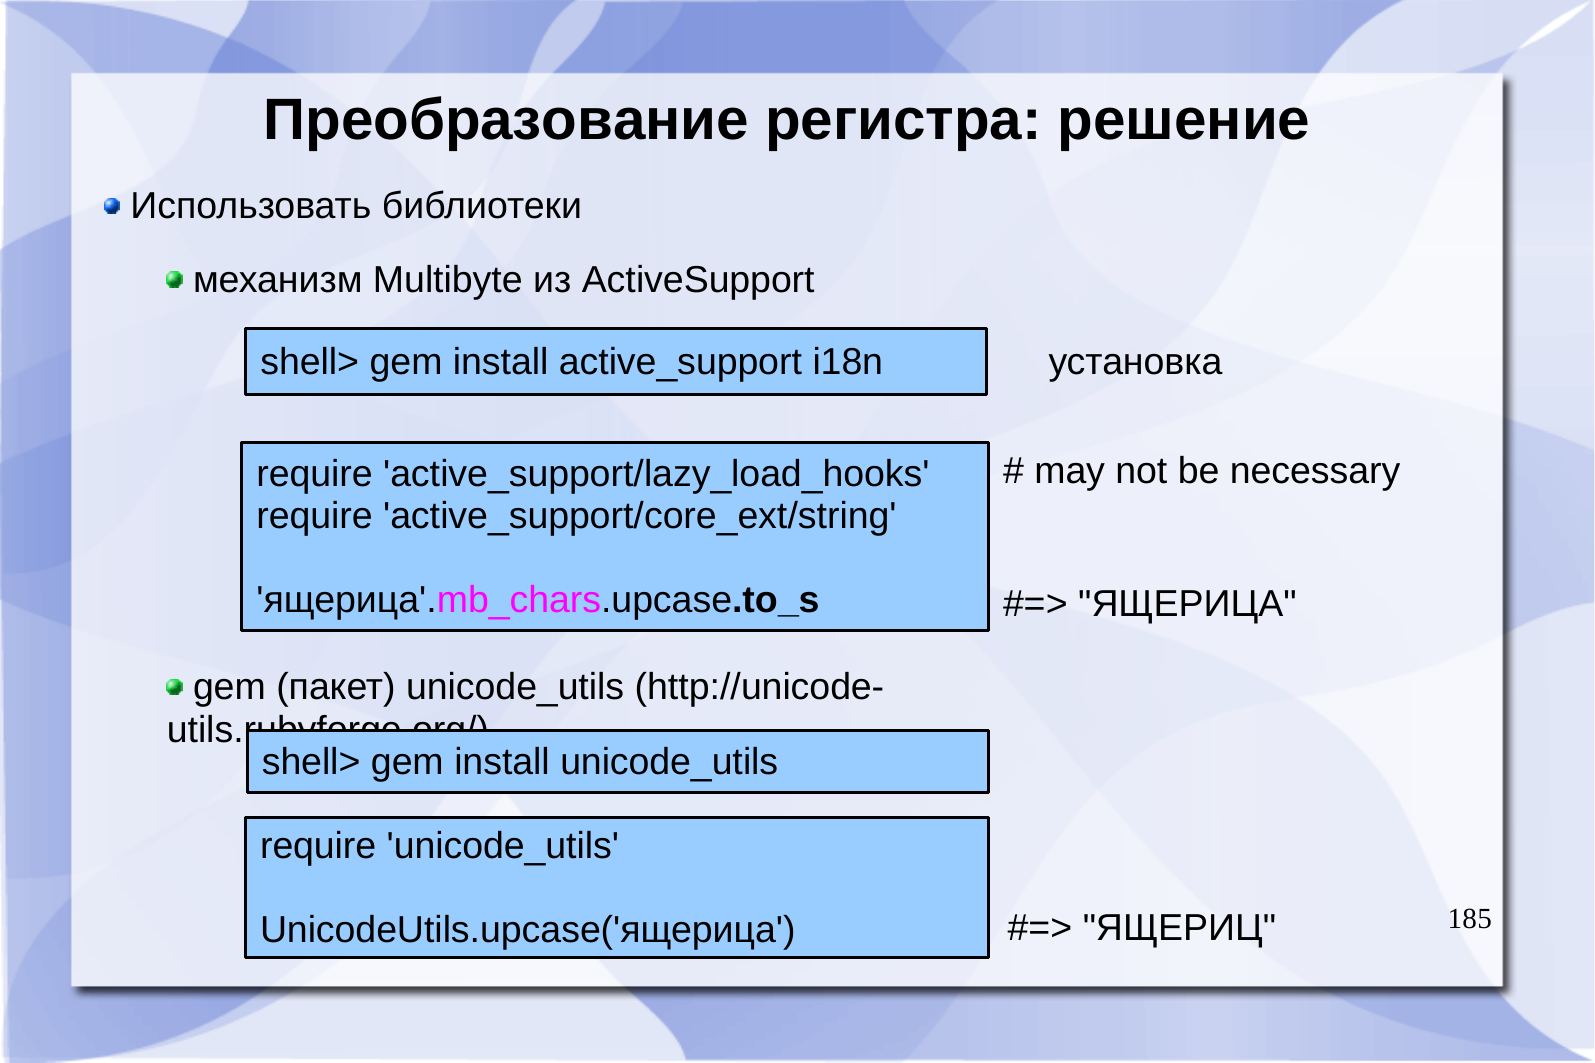

# Преобразование регистра: решение
 Использовать библиотеки
 механизм Multibyte из ActiveSupport
shell> gem install active_support i18n
установка
require 'active_support/lazy_load_hooks'
require 'active_support/core_ext/string'
'ящерица'.mb_chars.upcase.to_s
# may not be necessary
#=> "ЯЩЕРИЦА"
 gem (пакет) unicode_utils (http://unicode-utils.rubyforge.org/)
shell> gem install unicode_utils
require 'unicode_utils'
UnicodeUtils.upcase('ящерица')
#=> "ЯЩЕРИЦ"
185